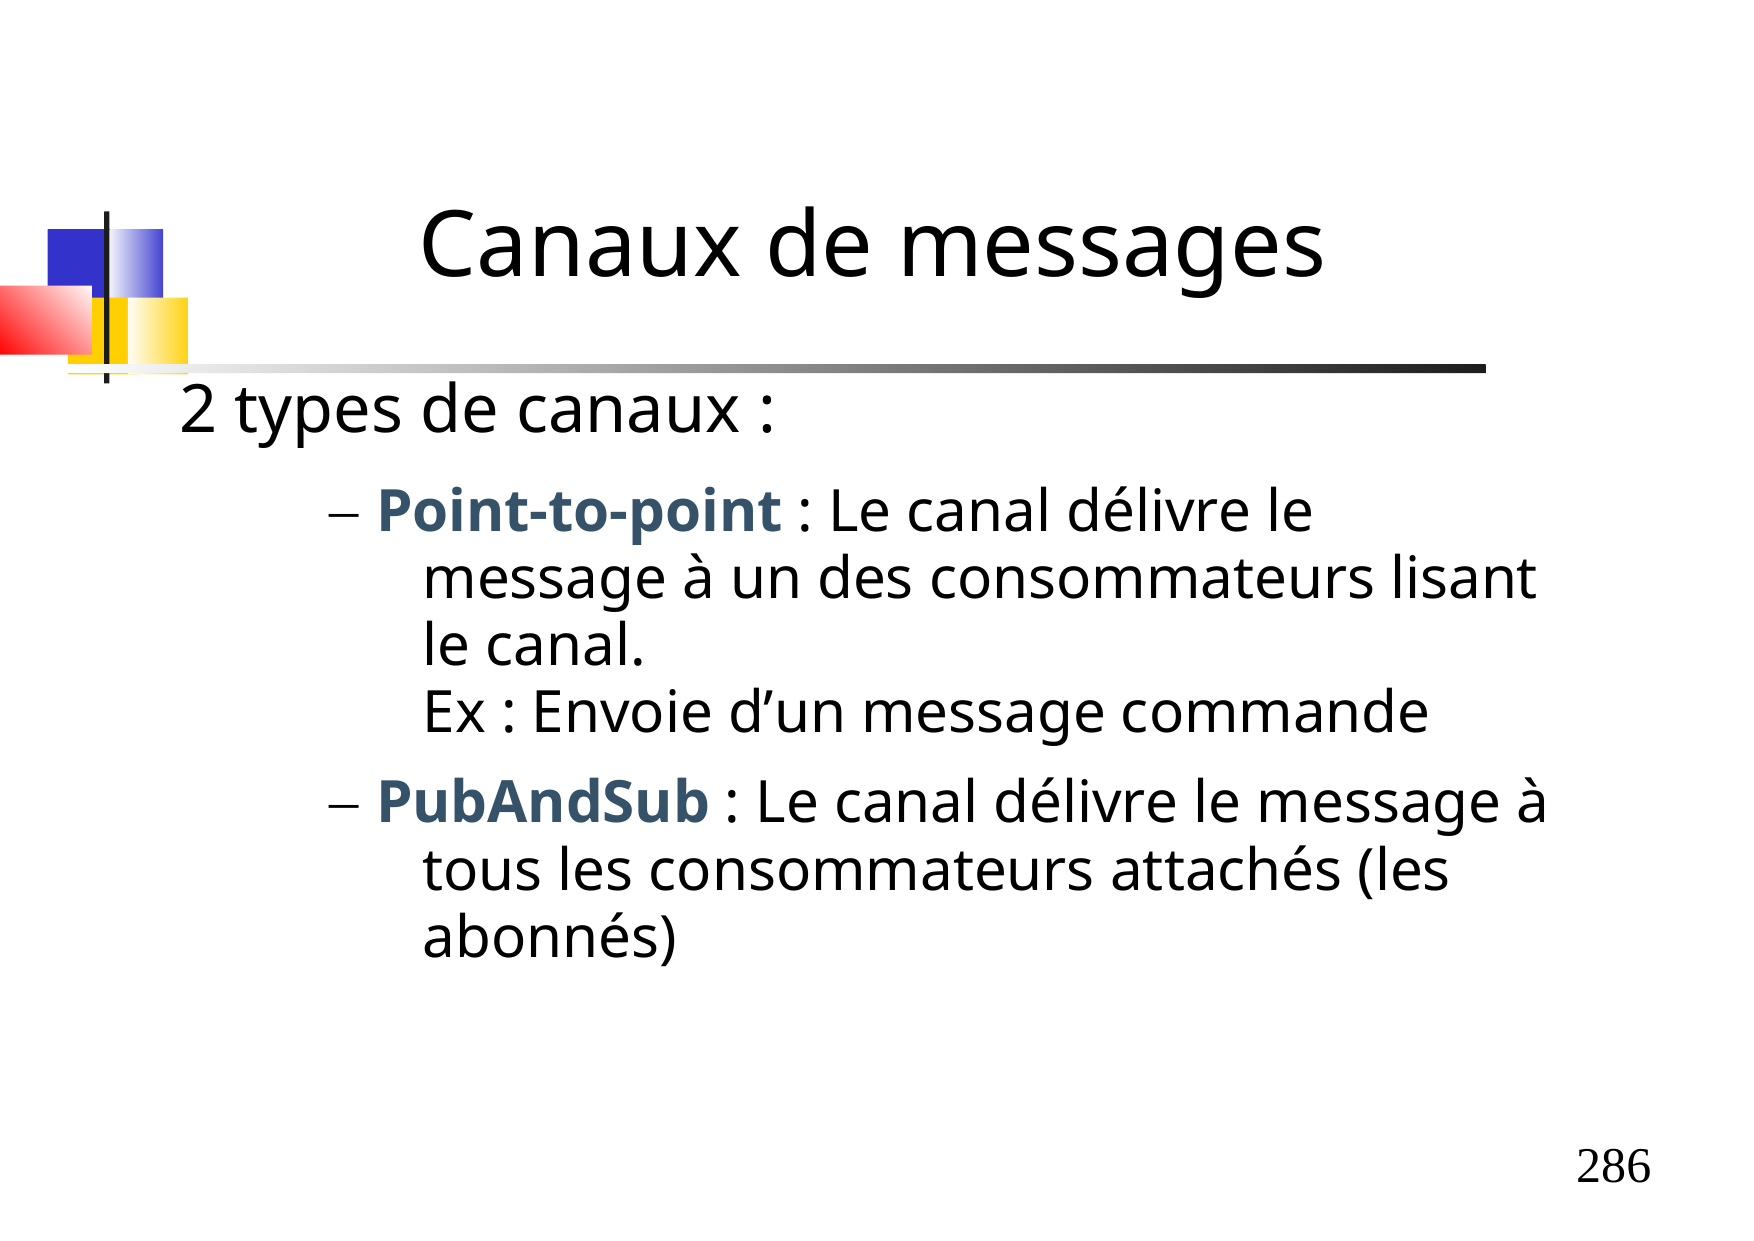

# Canaux de messages
2 types de canaux :
Point-to-point : Le canal délivre le message à un des consommateurs lisant le canal.
Ex : Envoie d’un message commande
PubAndSub : Le canal délivre le message à tous les consommateurs attachés (les abonnés)